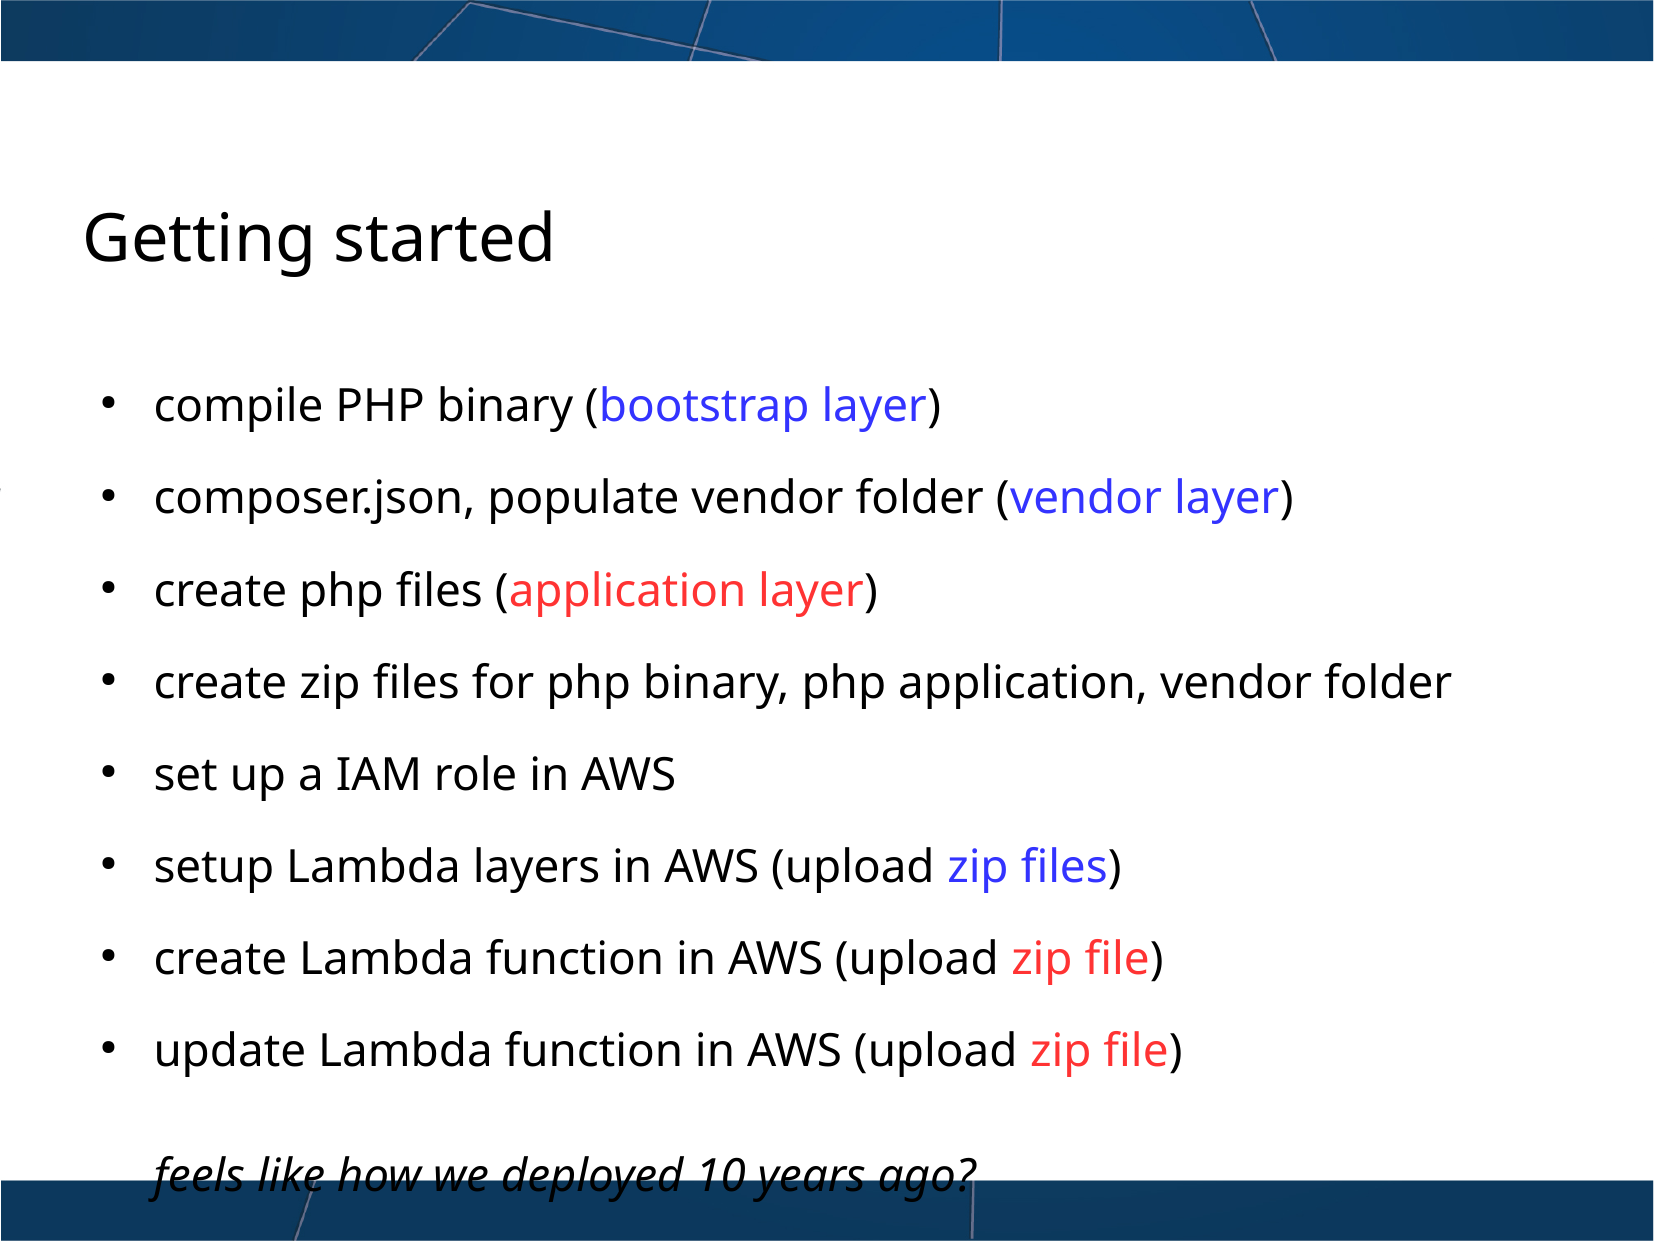

# Getting started
compile PHP binary (bootstrap layer)
composer.json, populate vendor folder (vendor layer)
create php files (application layer)
create zip files for php binary, php application, vendor folder
set up a IAM role in AWS
setup Lambda layers in AWS (upload zip files)
create Lambda function in AWS (upload zip file)
update Lambda function in AWS (upload zip file)
feels like how we deployed 10 years ago?